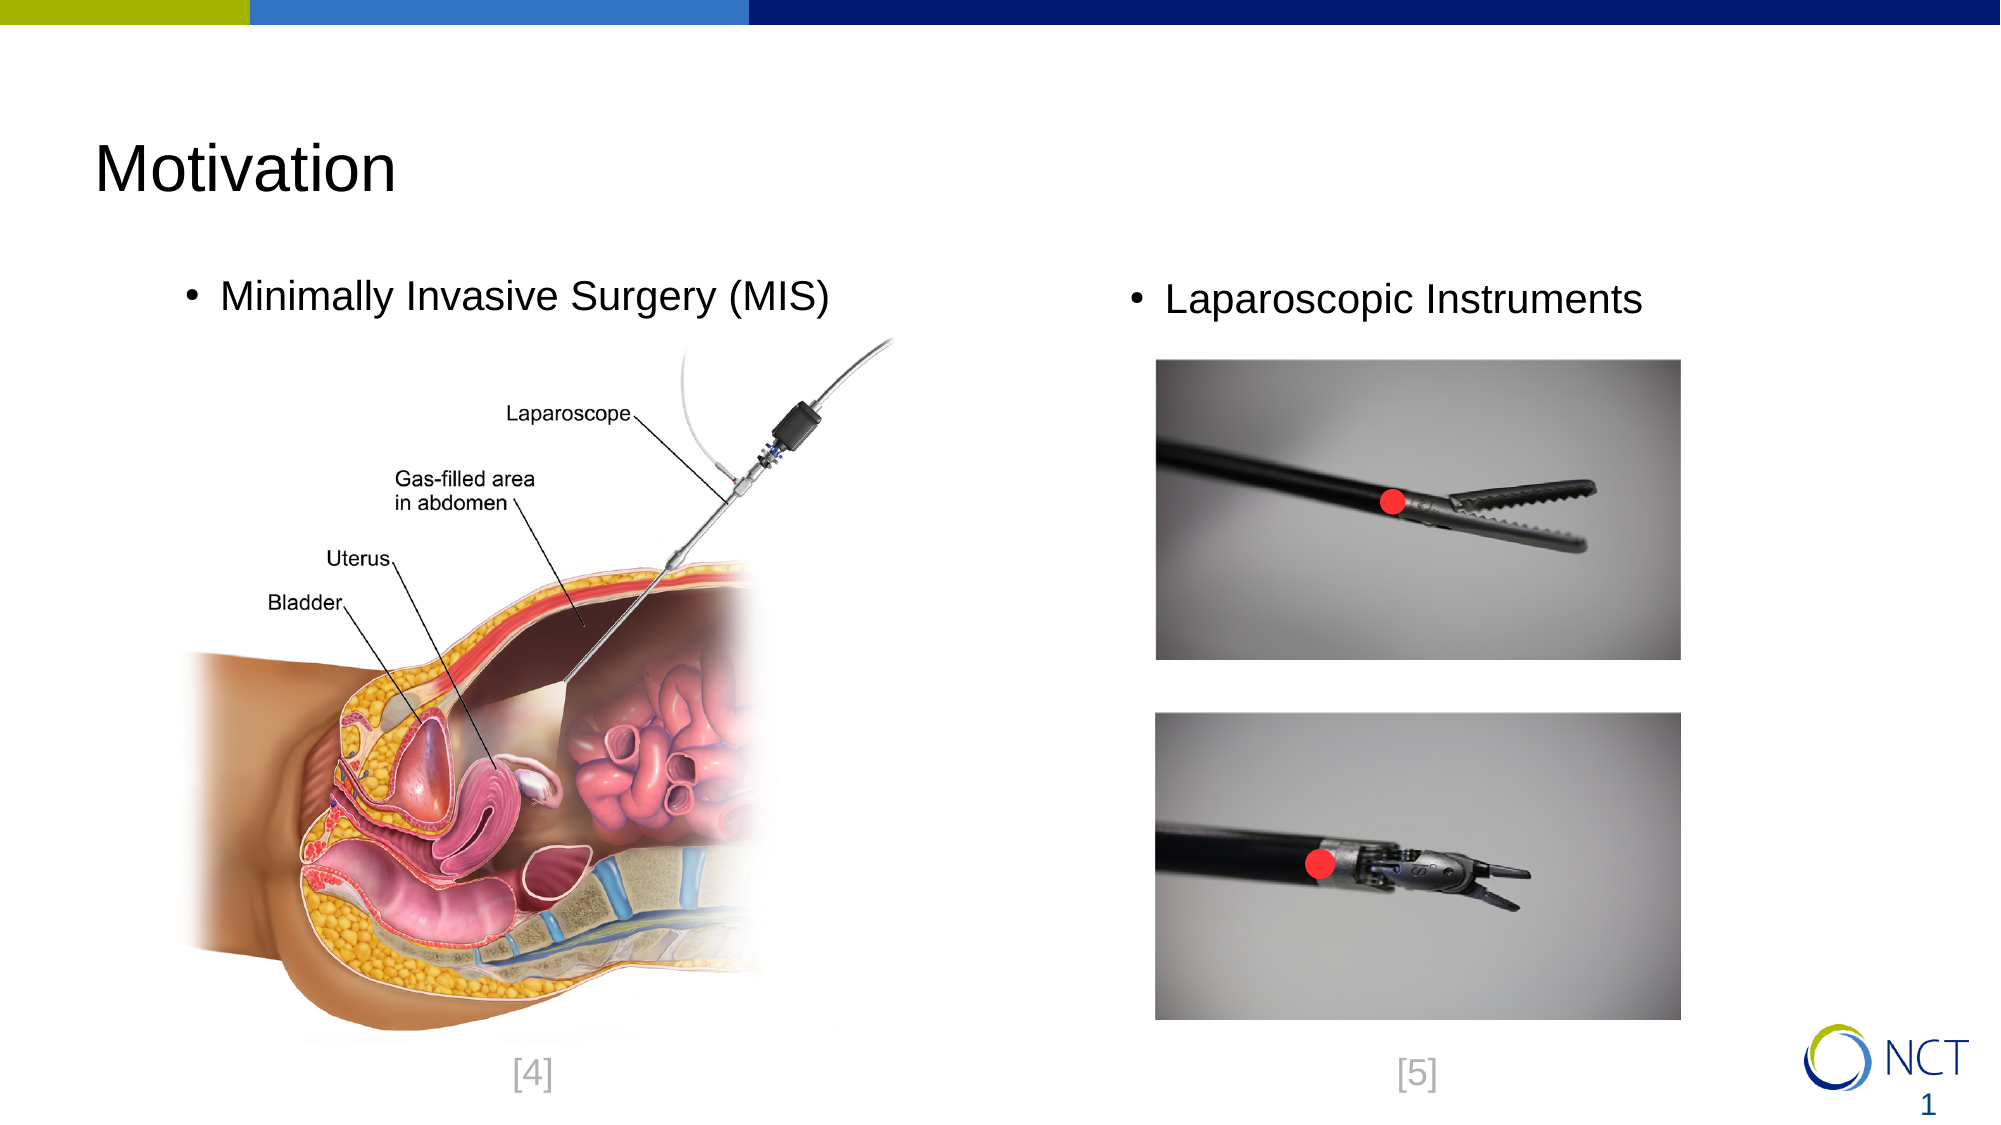

# Motivation
Laparoscopic Instruments
Minimally Invasive Surgery (MIS)
[4]
[5]
1